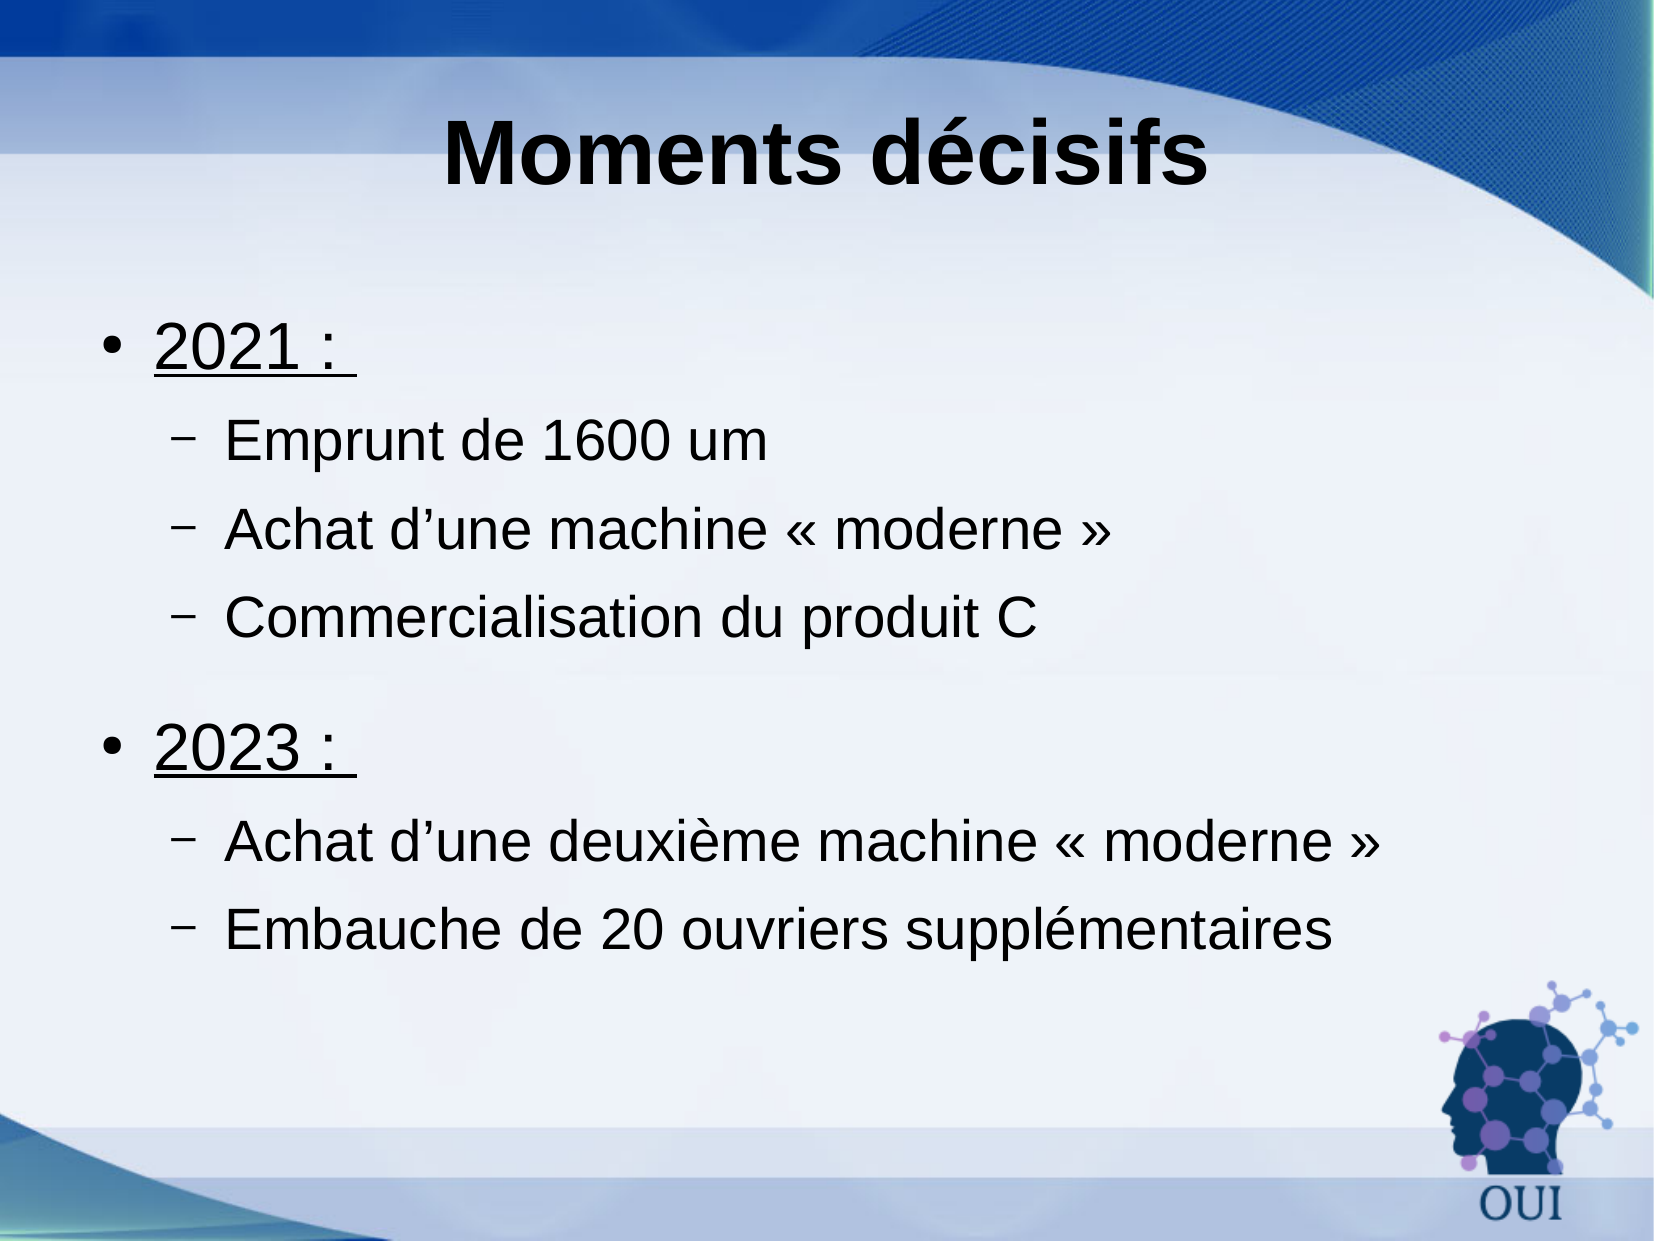

# Moments décisifs
2021 :
Emprunt de 1600 um
Achat d’une machine « moderne »
Commercialisation du produit C
2023 :
Achat d’une deuxième machine « moderne »
Embauche de 20 ouvriers supplémentaires